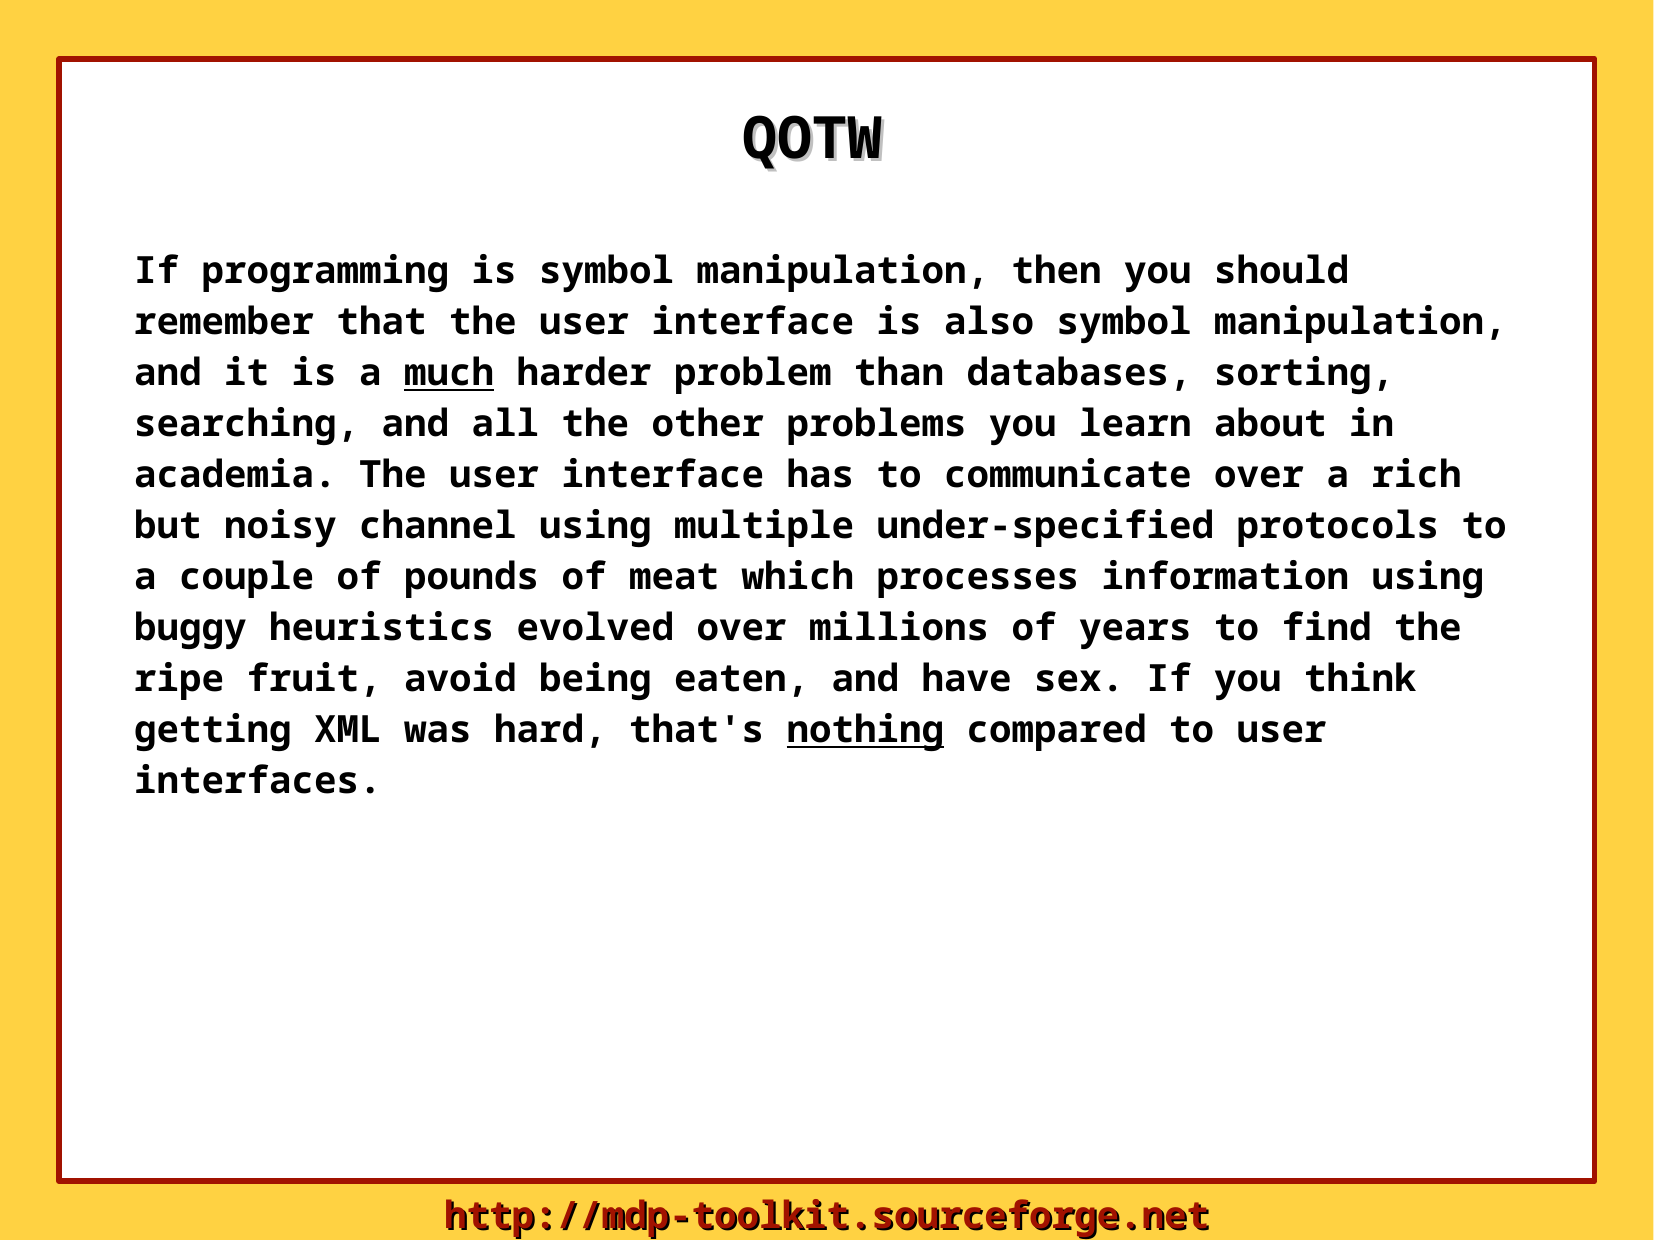

QOTW
If programming is symbol manipulation, then you should remember that the user interface is also symbol manipulation, and it is a much harder problem than databases, sorting, searching, and all the other problems you learn about in academia. The user interface has to communicate over a rich
but noisy channel using multiple under-specified protocols to a couple of pounds of meat which processes information using buggy heuristics evolved over millions of years to find the ripe fruit, avoid being eaten, and have sex. If you think getting XML was hard, that's nothing compared to user
interfaces.